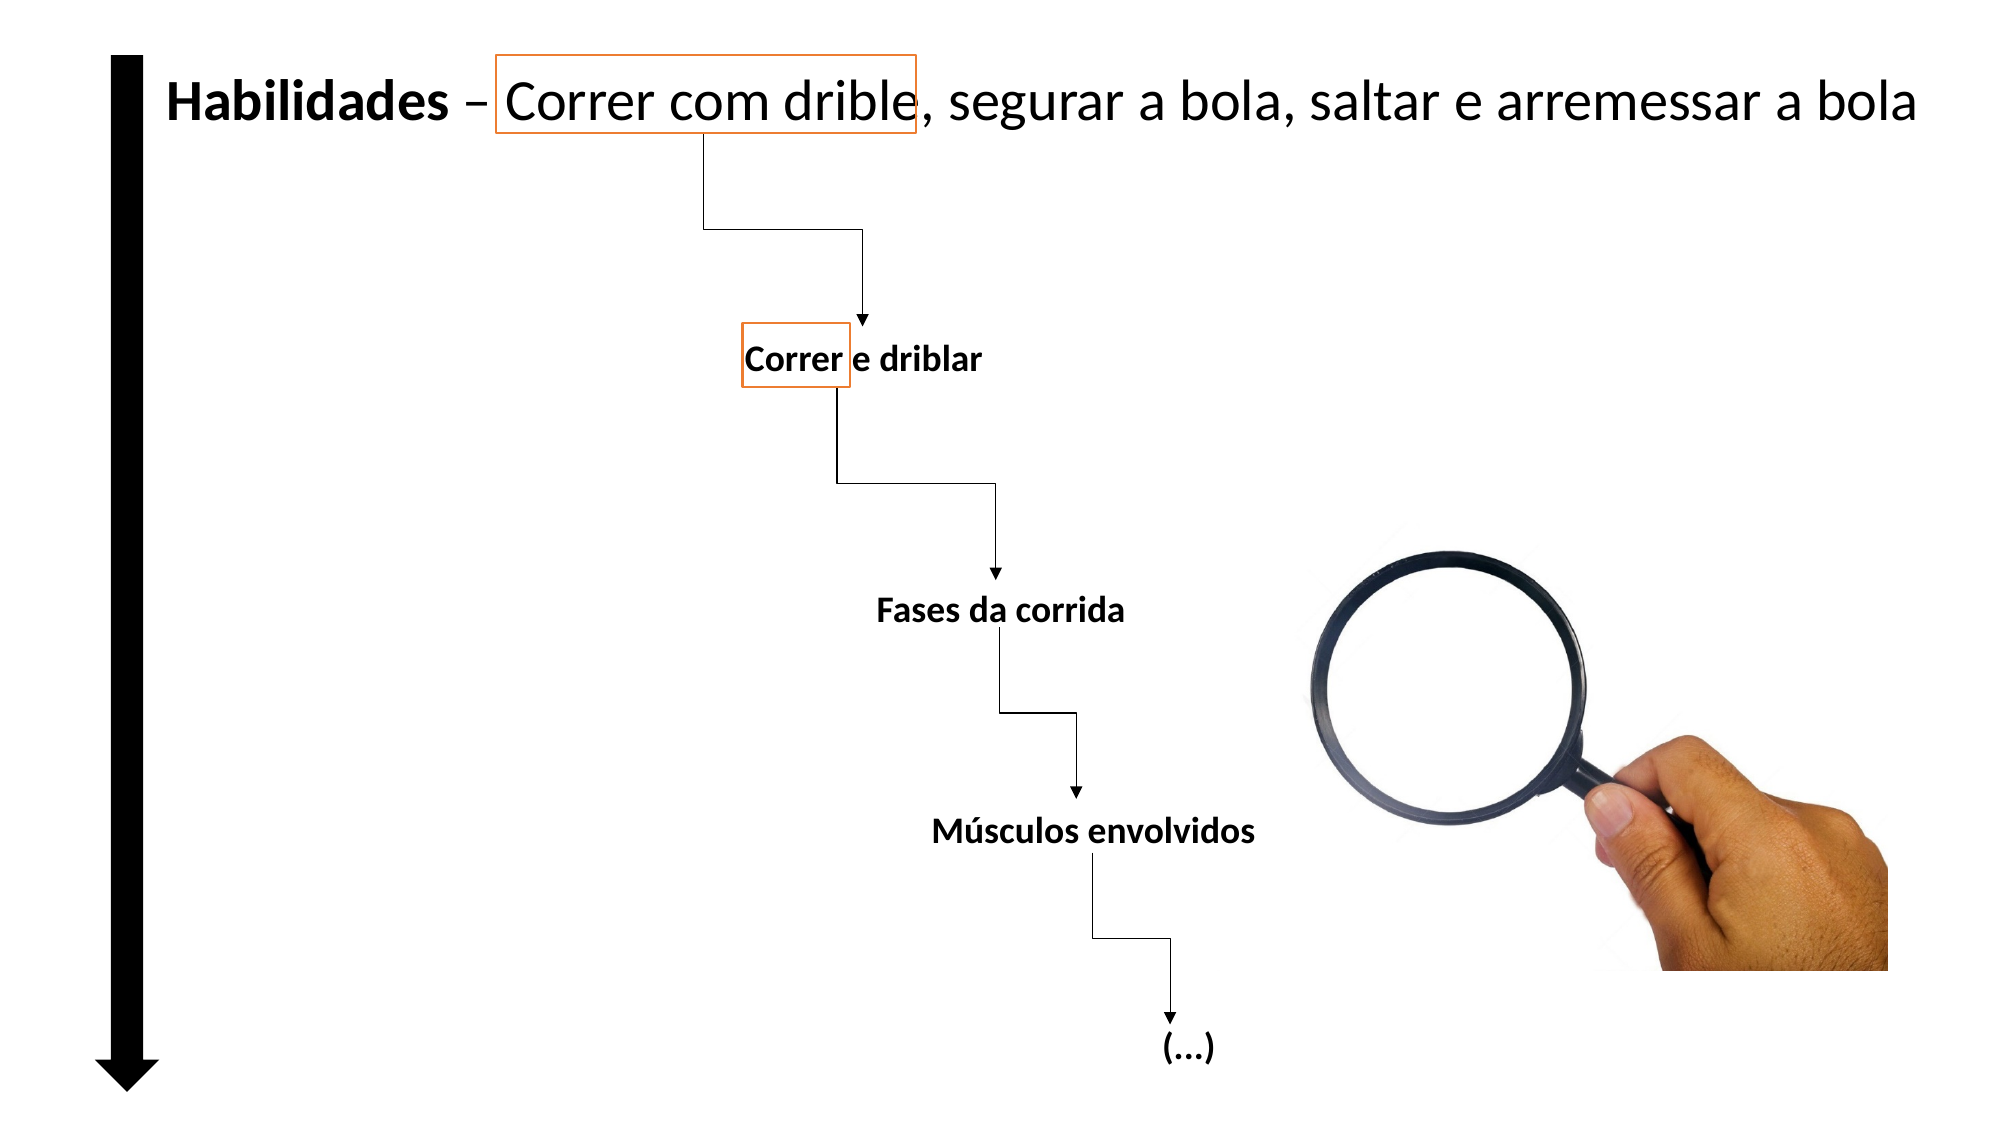

Habilidades – Correr com drible, segurar a bola, saltar e arremessar a bola
Correr e driblar
Fases da corrida
Músculos envolvidos
(...)